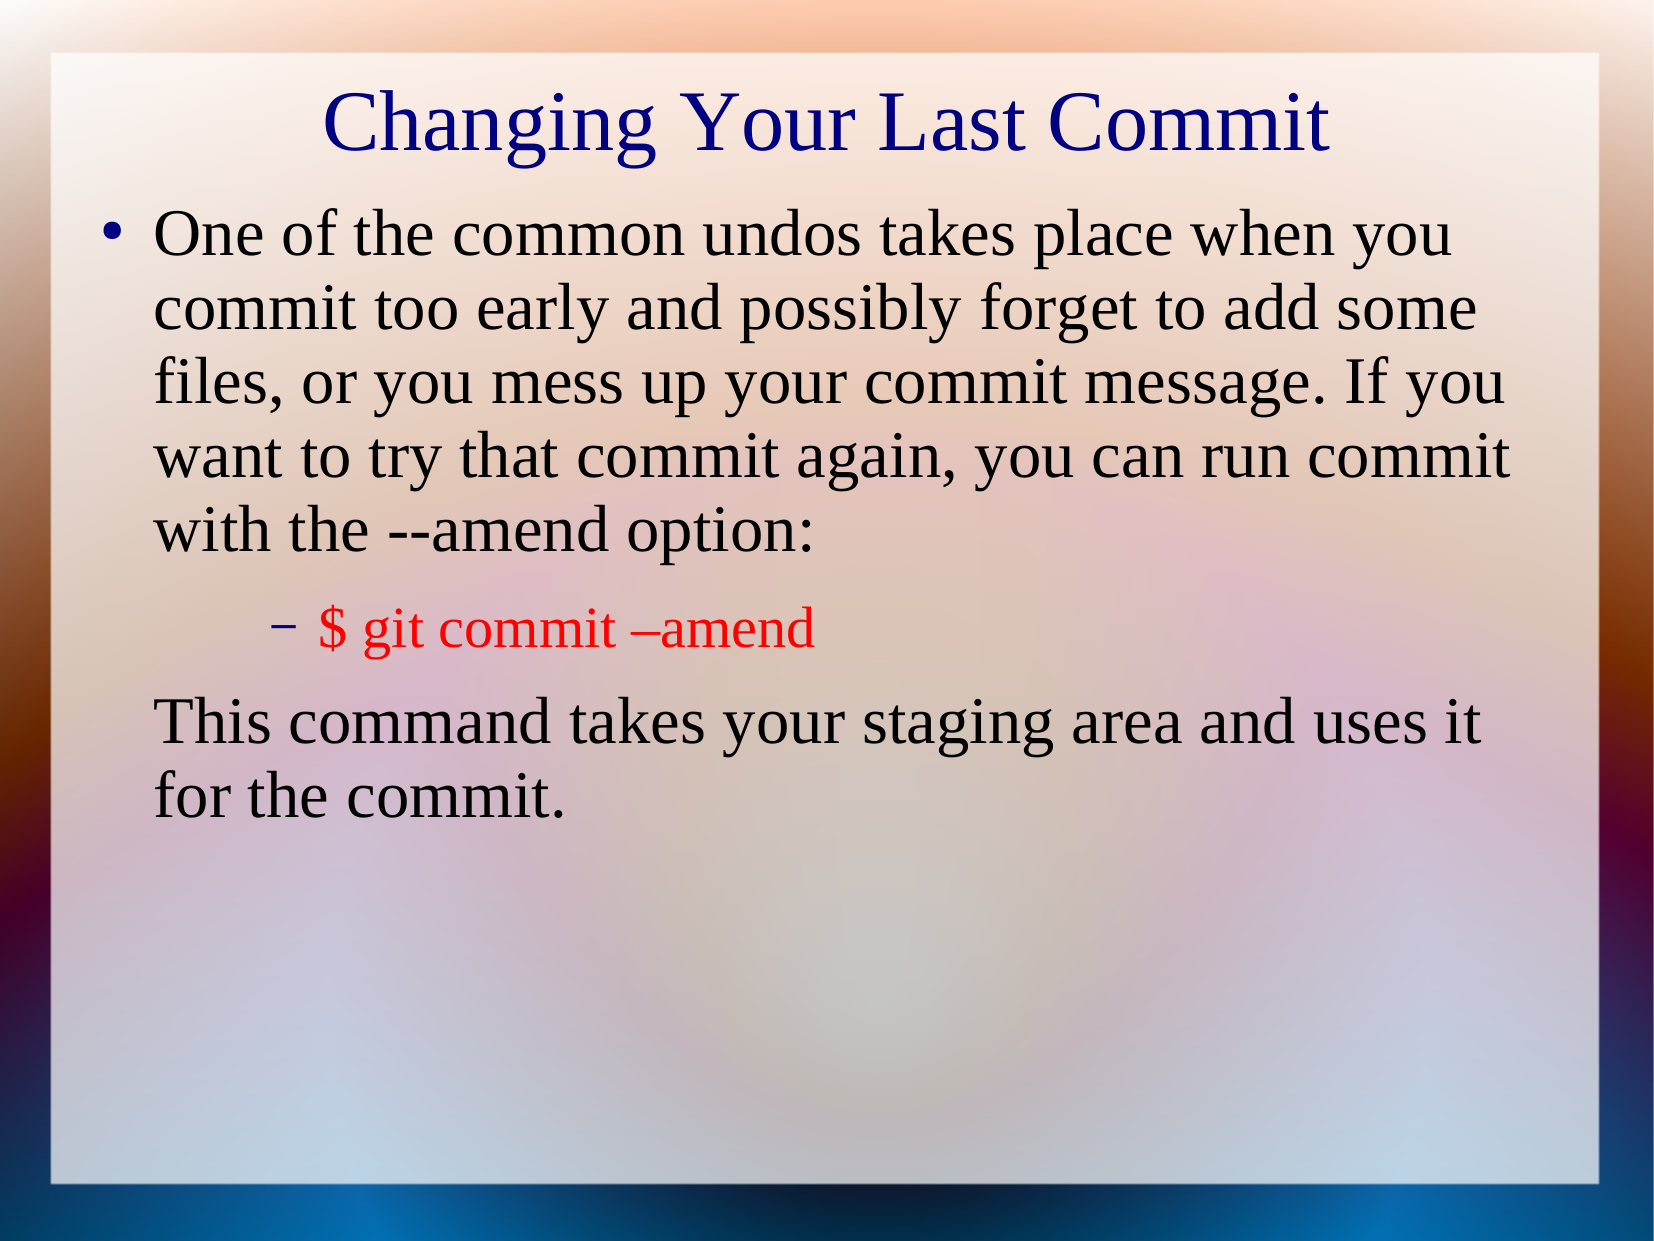

# Changing Your Last Commit
One of the common undos takes place when you commit too early and possibly forget to add some files, or you mess up your commit message. If you want to try that commit again, you can run commit with the --amend option:
$ git commit –amend
This command takes your staging area and uses it for the commit.